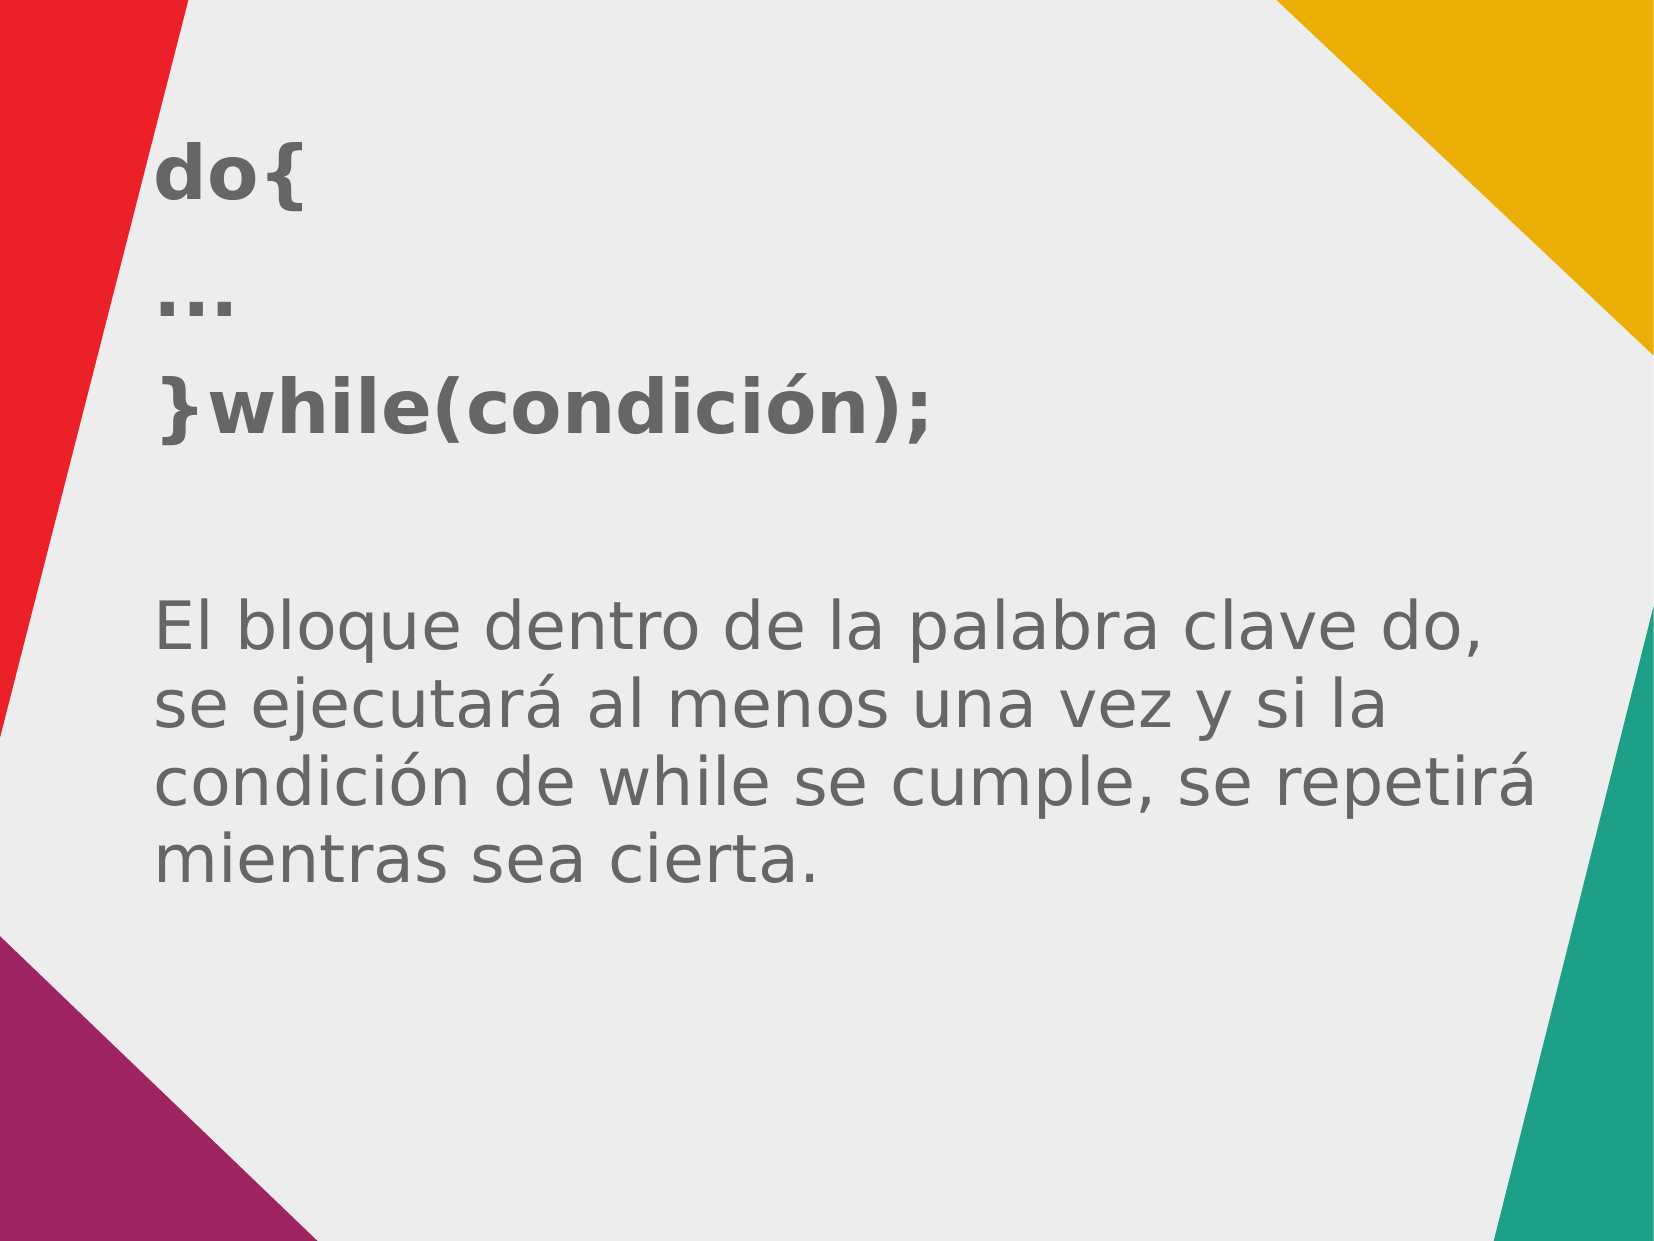

# do{
...
}while(condición);
El bloque dentro de la palabra clave do, se ejecutará al menos una vez y si la condición de while se cumple, se repetirá mientras sea cierta.